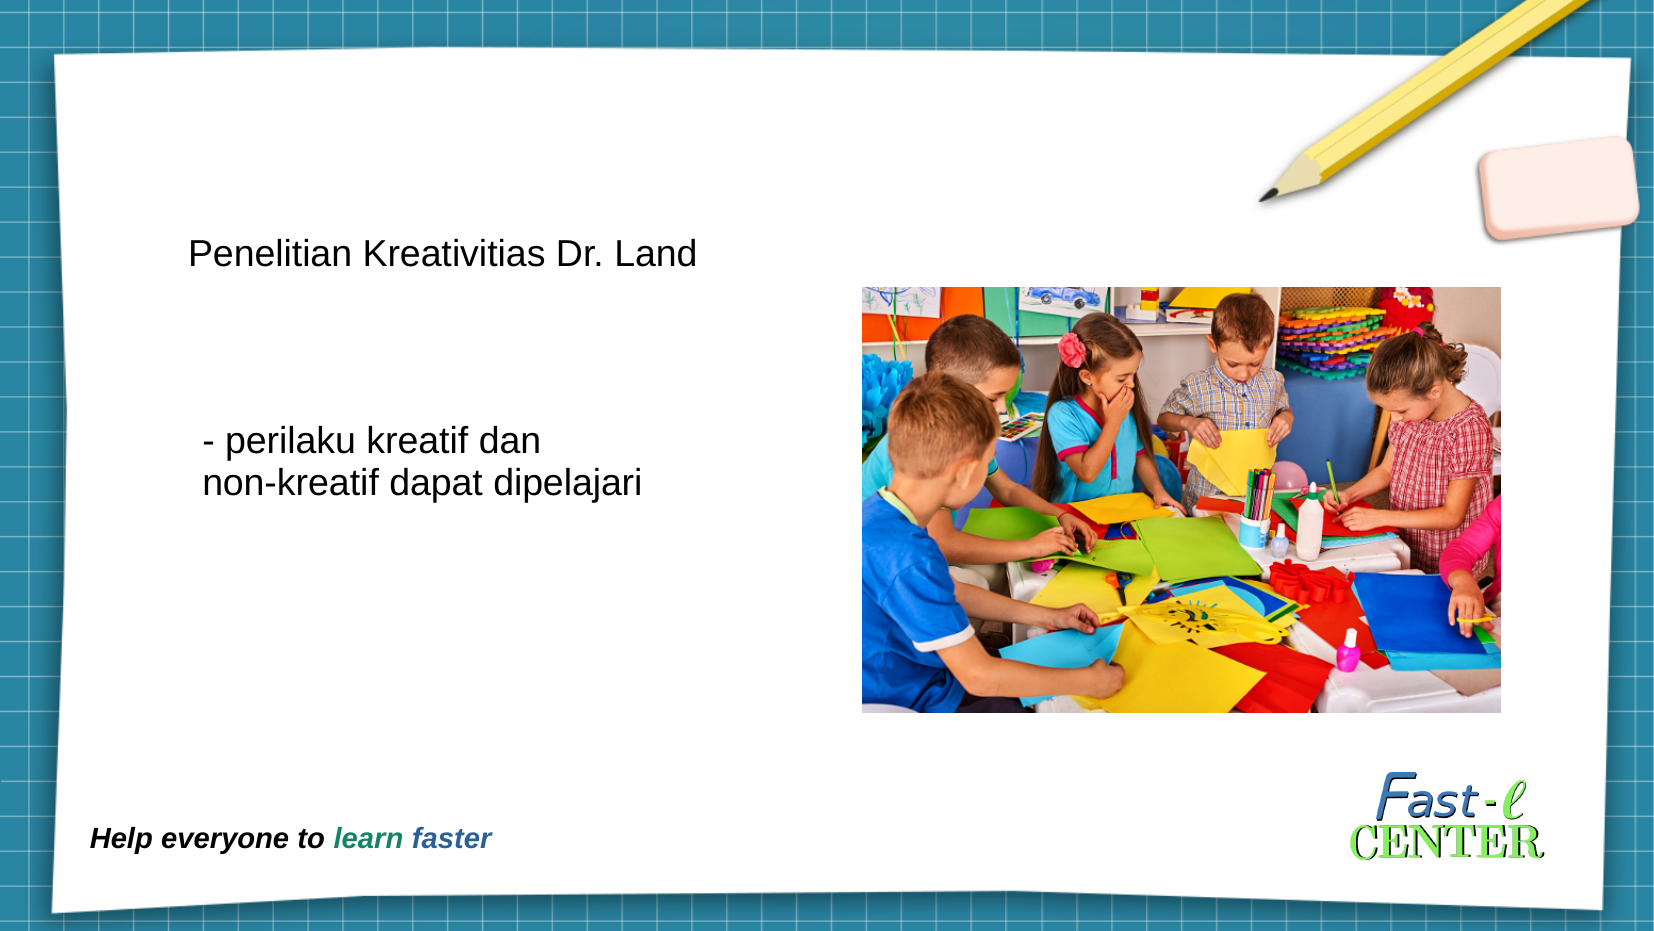

Penelitian Kreativitias Dr. Land
- perilaku kreatif dan
non-kreatif dapat dipelajari
Help everyone to learn faster